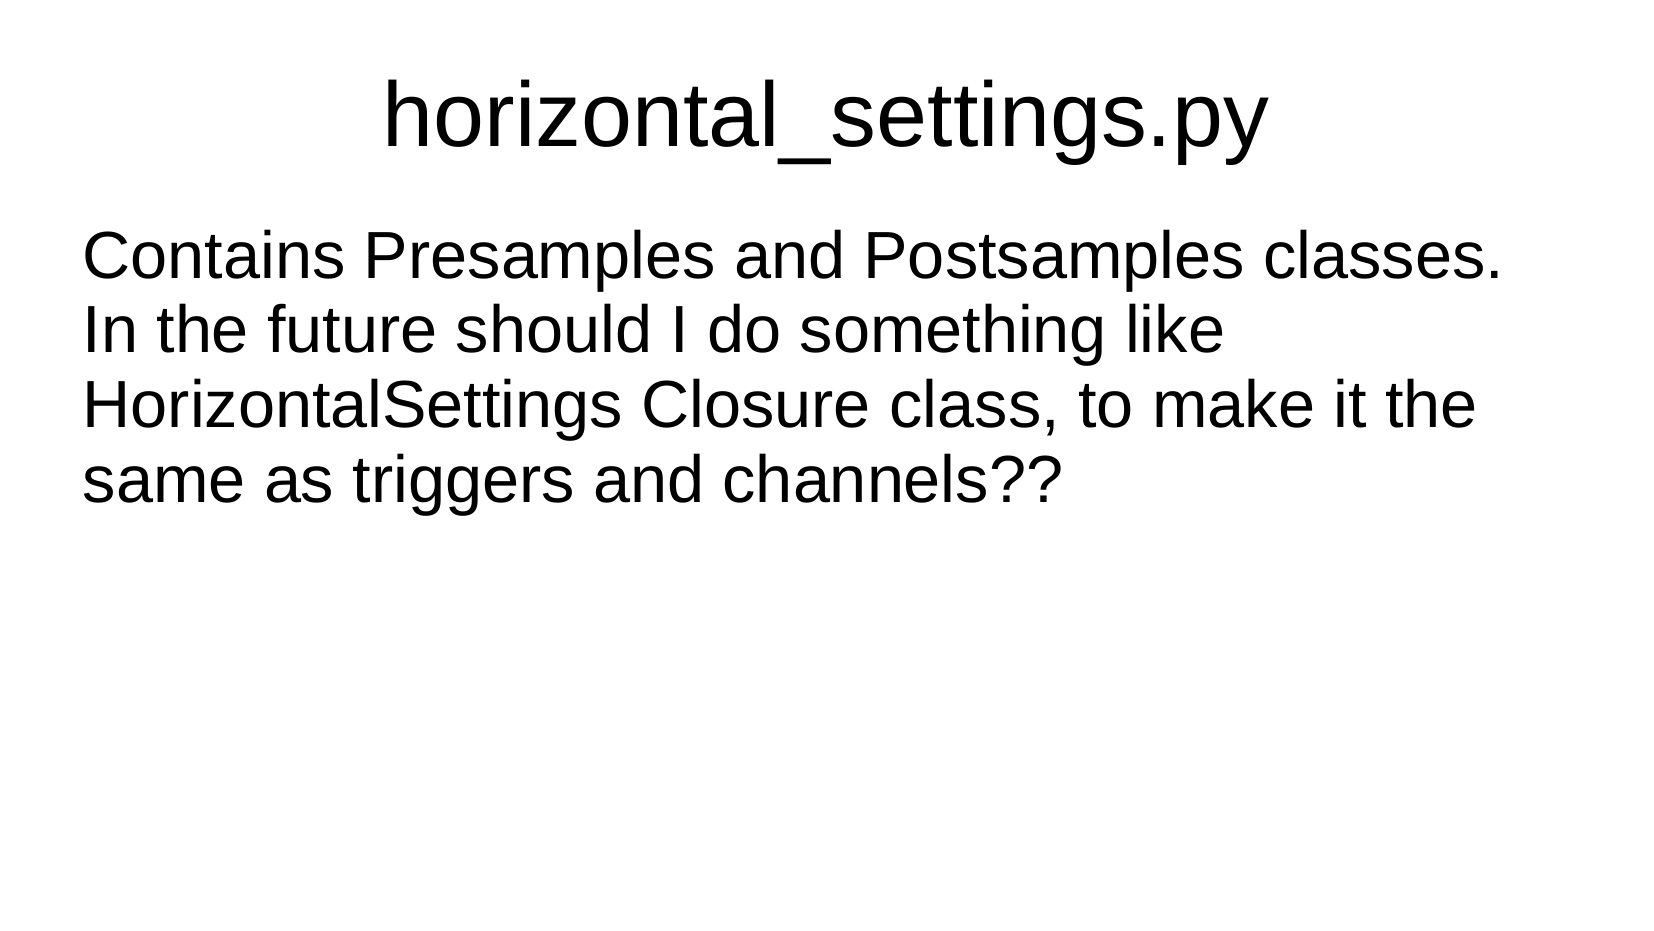

# horizontal_settings.py
Contains Presamples and Postsamples classes.
In the future should I do something like HorizontalSettings Closure class, to make it the same as triggers and channels??